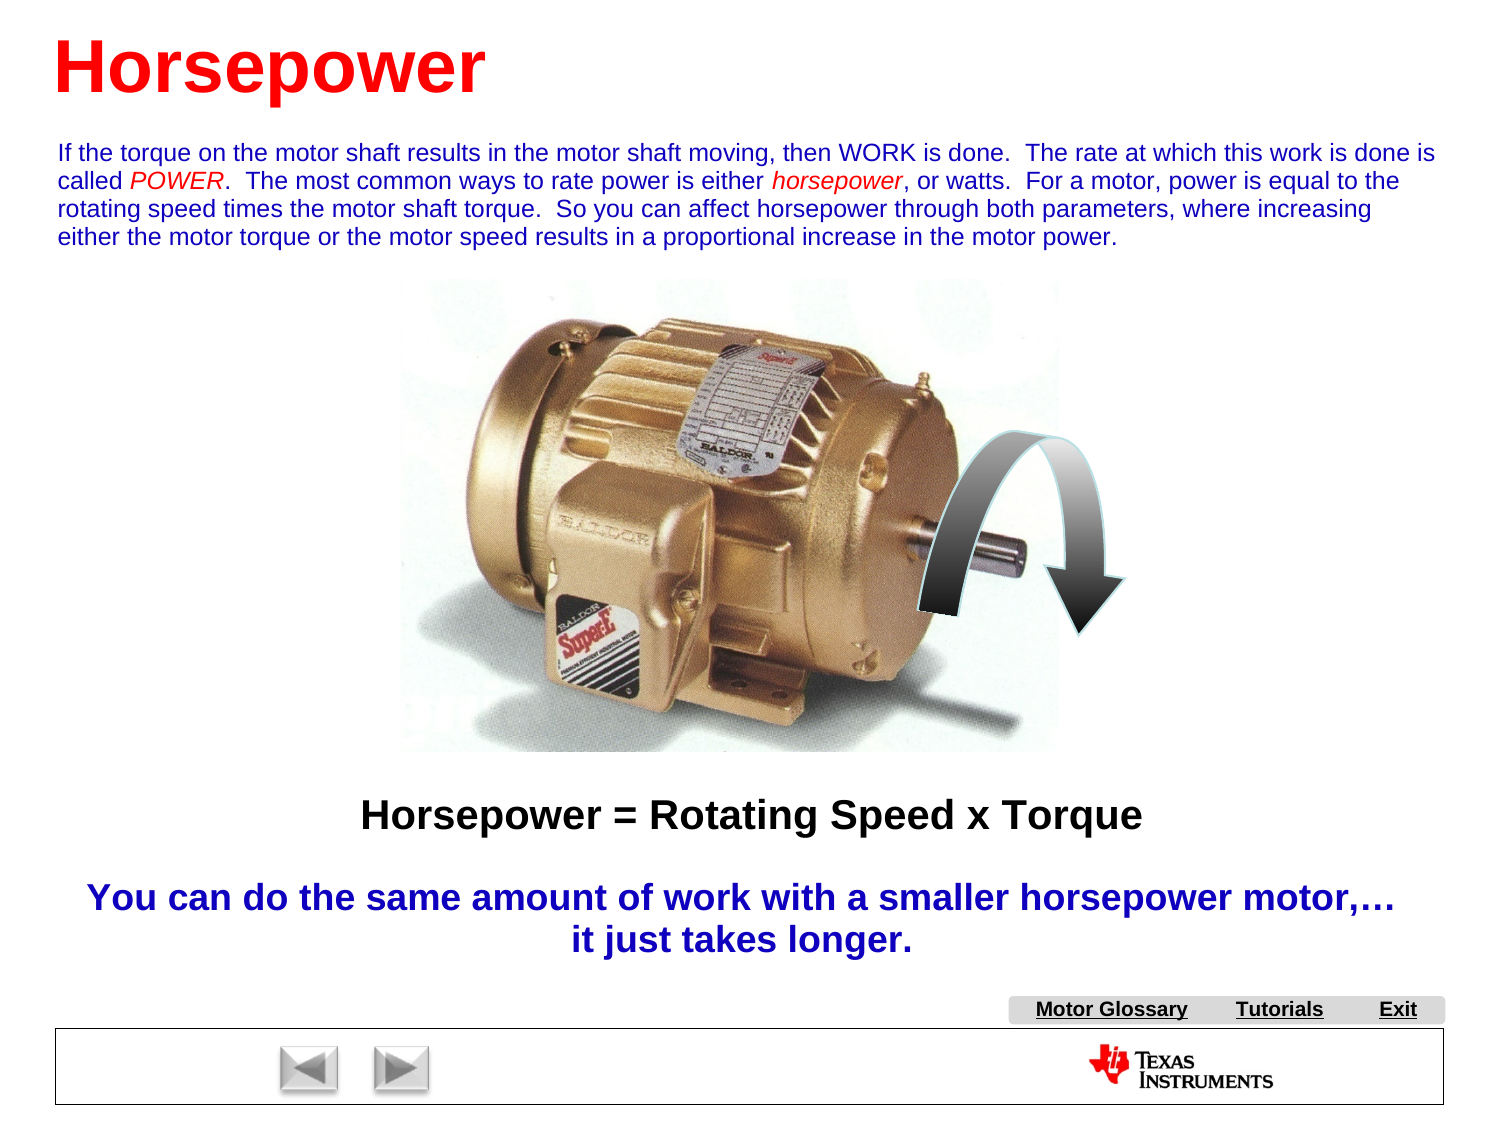

# Horsepower
If the torque on the motor shaft results in the motor shaft moving, then WORK is done. The rate at which this work is done is called POWER. The most common ways to rate power is either horsepower, or watts. For a motor, power is equal to the rotating speed times the motor shaft torque. So you can affect horsepower through both parameters, where increasing either the motor torque or the motor speed results in a proportional increase in the motor power.
Horsepower = Rotating Speed x Torque
You can do the same amount of work with a smaller horsepower motor,…
it just takes longer.